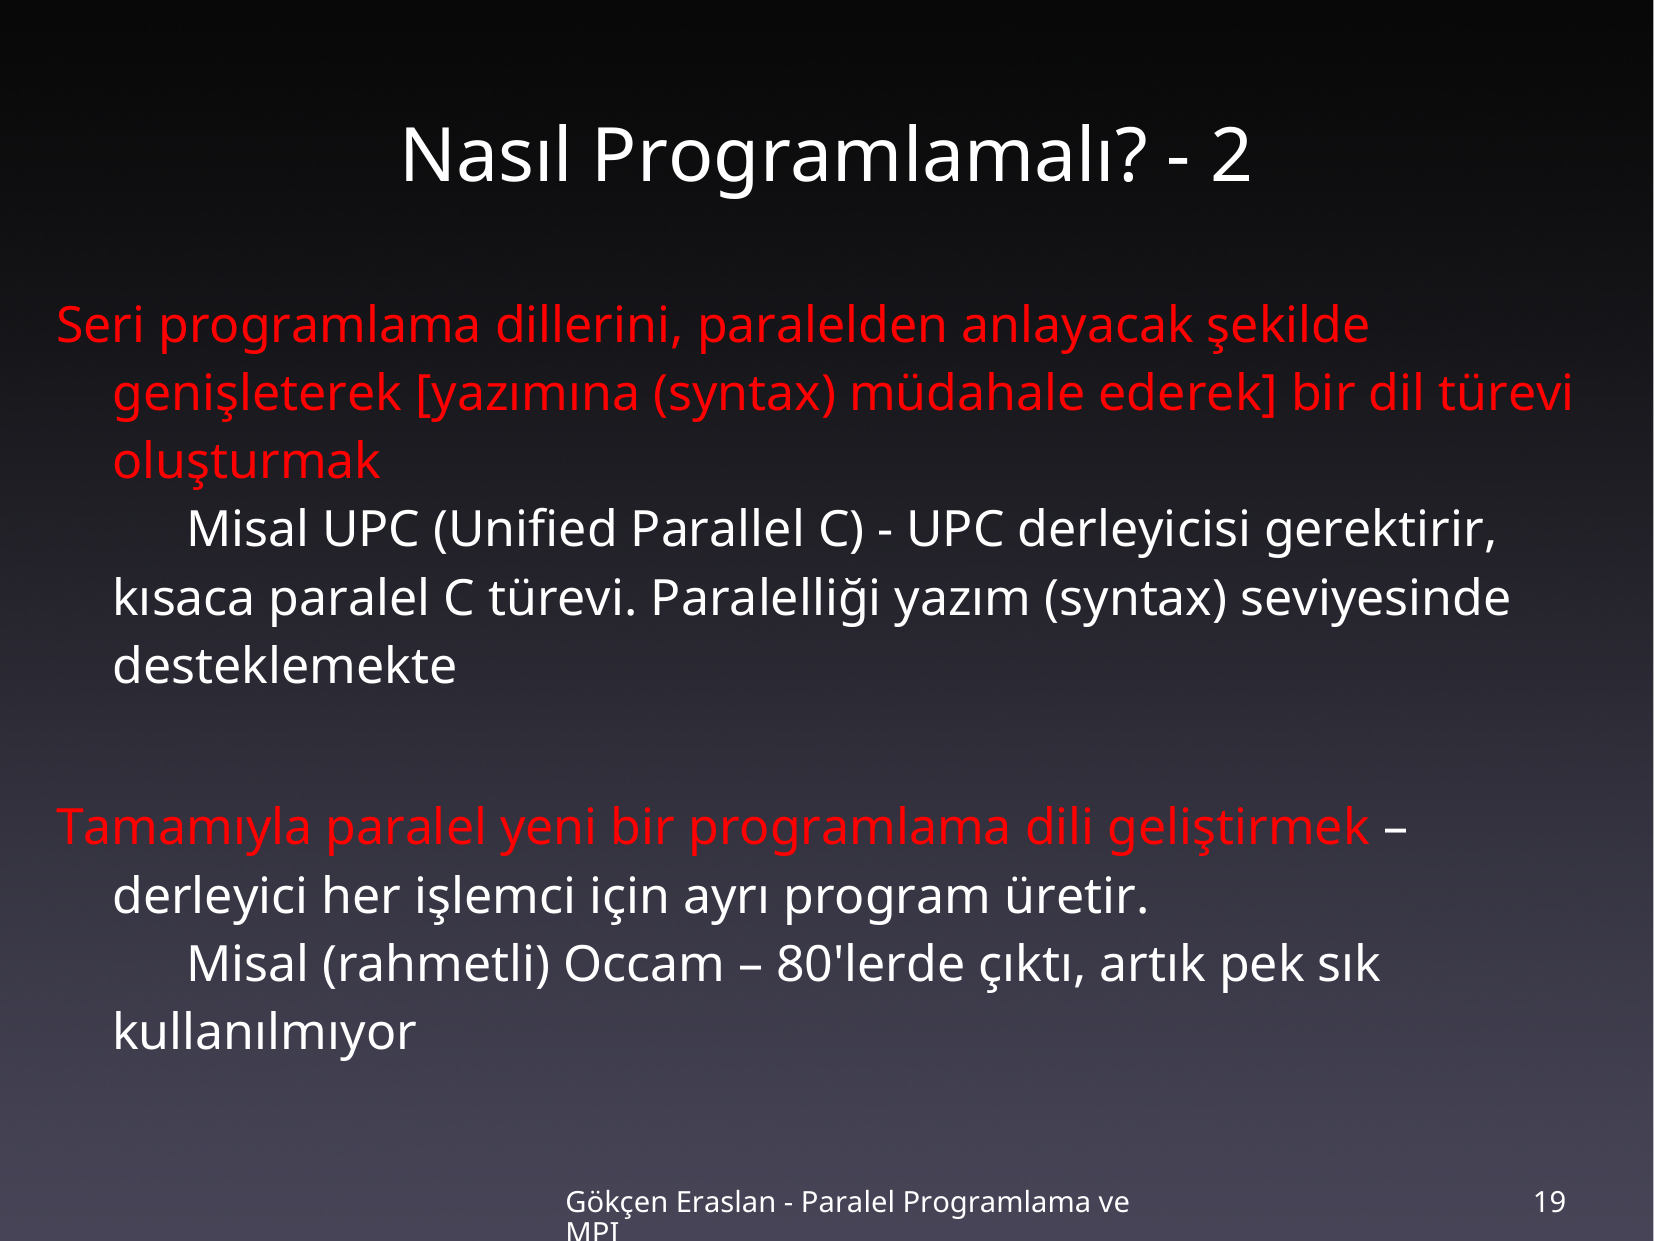

# Nasıl Programlamalı? - 2
Seri programlama dillerini, paralelden anlayacak şekilde genişleterek [yazımına (syntax) müdahale ederek] bir dil türevi oluşturmak
	Misal UPC (Unified Parallel C) - UPC derleyicisi gerektirir, kısaca paralel C türevi. Paralelliği yazım (syntax) seviyesinde desteklemekte
Tamamıyla paralel yeni bir programlama dili geliştirmek – derleyici her işlemci için ayrı program üretir.
	Misal (rahmetli) Occam – 80'lerde çıktı, artık pek sık kullanılmıyor
Gökçen Eraslan - Paralel Programlama ve MPI
19